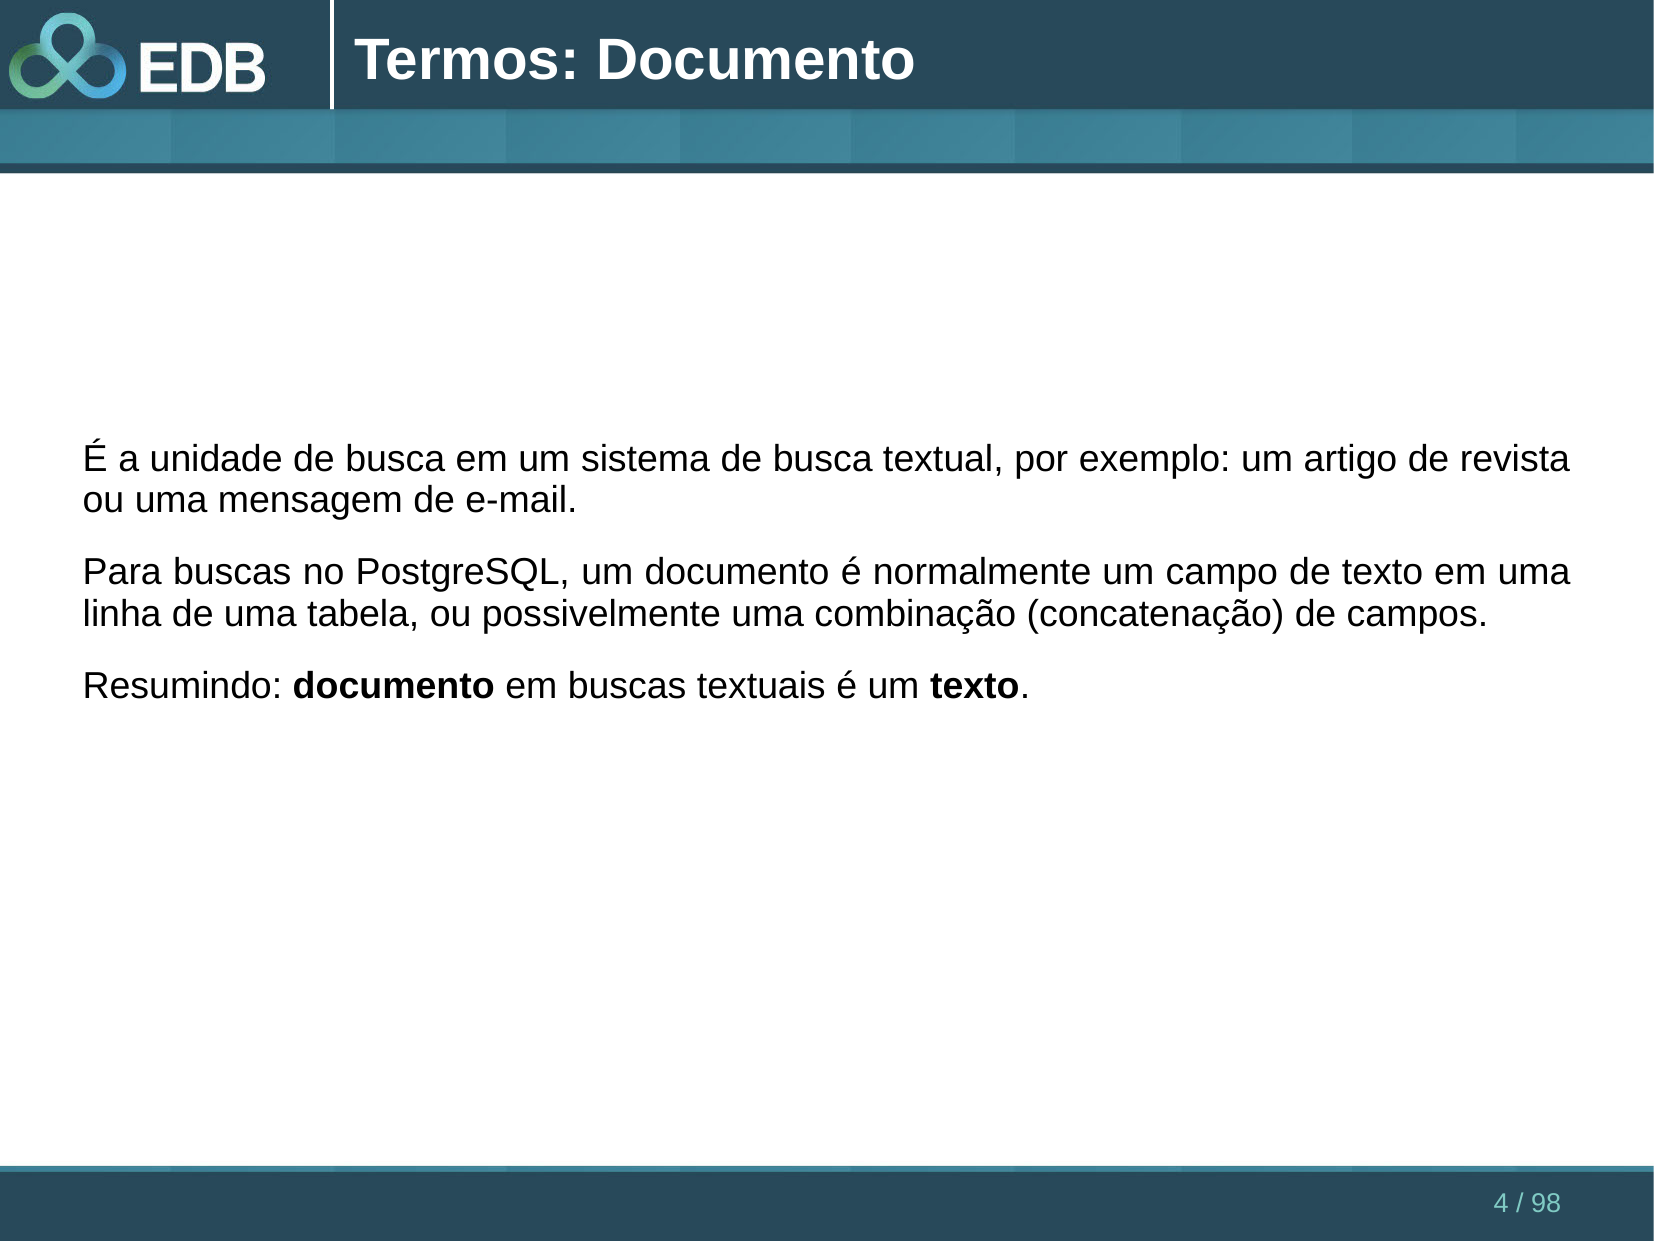

# Termos: Documento
É a unidade de busca em um sistema de busca textual, por exemplo: um artigo de revista ou uma mensagem de e-mail.
Para buscas no PostgreSQL, um documento é normalmente um campo de texto em uma linha de uma tabela, ou possivelmente uma combinação (concatenação) de campos.
Resumindo: documento em buscas textuais é um texto.